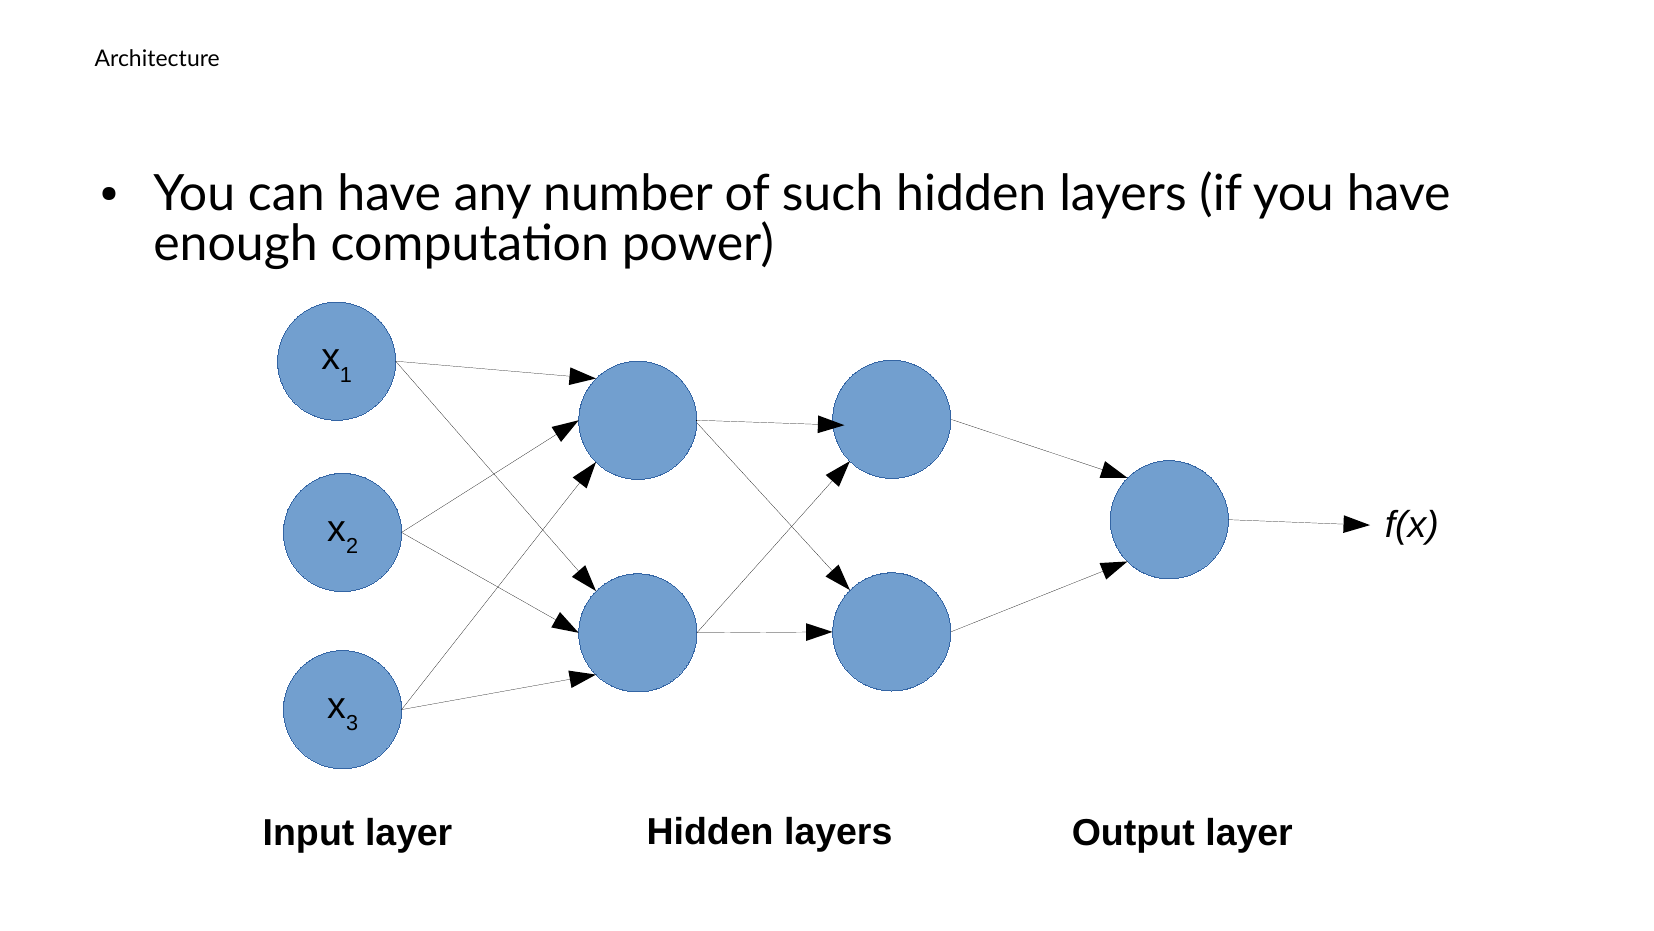

# Architecture
You can have any number of such hidden layers (if you have enough computation power)
x1
x2
f(x)
x3
Hidden layers
Input layer
Output layer